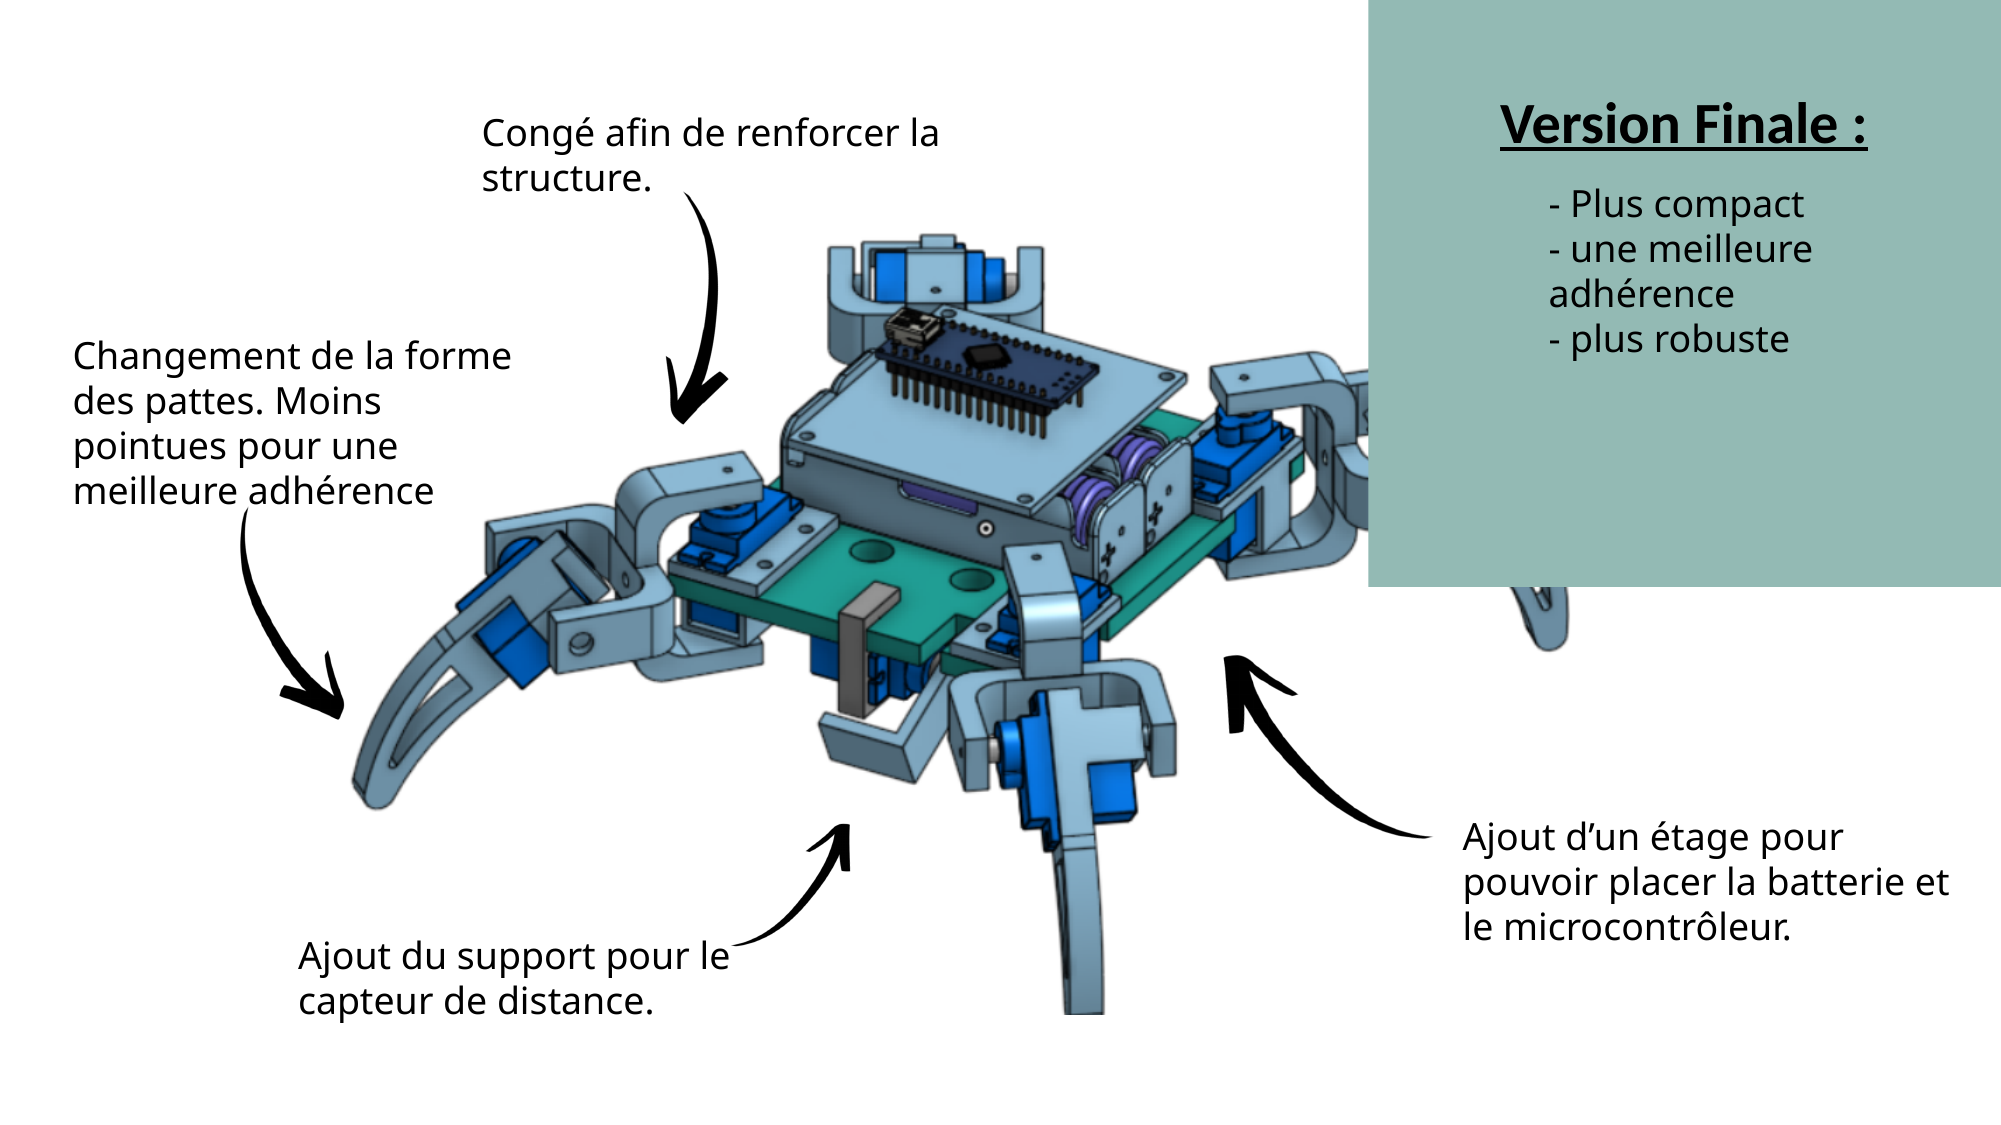

Version Finale :
Congé afin de renforcer la structure.
- Plus compact
- une meilleure adhérence
- plus robuste
Changement de la forme des pattes. Moins pointues pour une meilleure adhérence
Ajout d’un étage pour pouvoir placer la batterie et le microcontrôleur.
Ajout du support pour le capteur de distance.